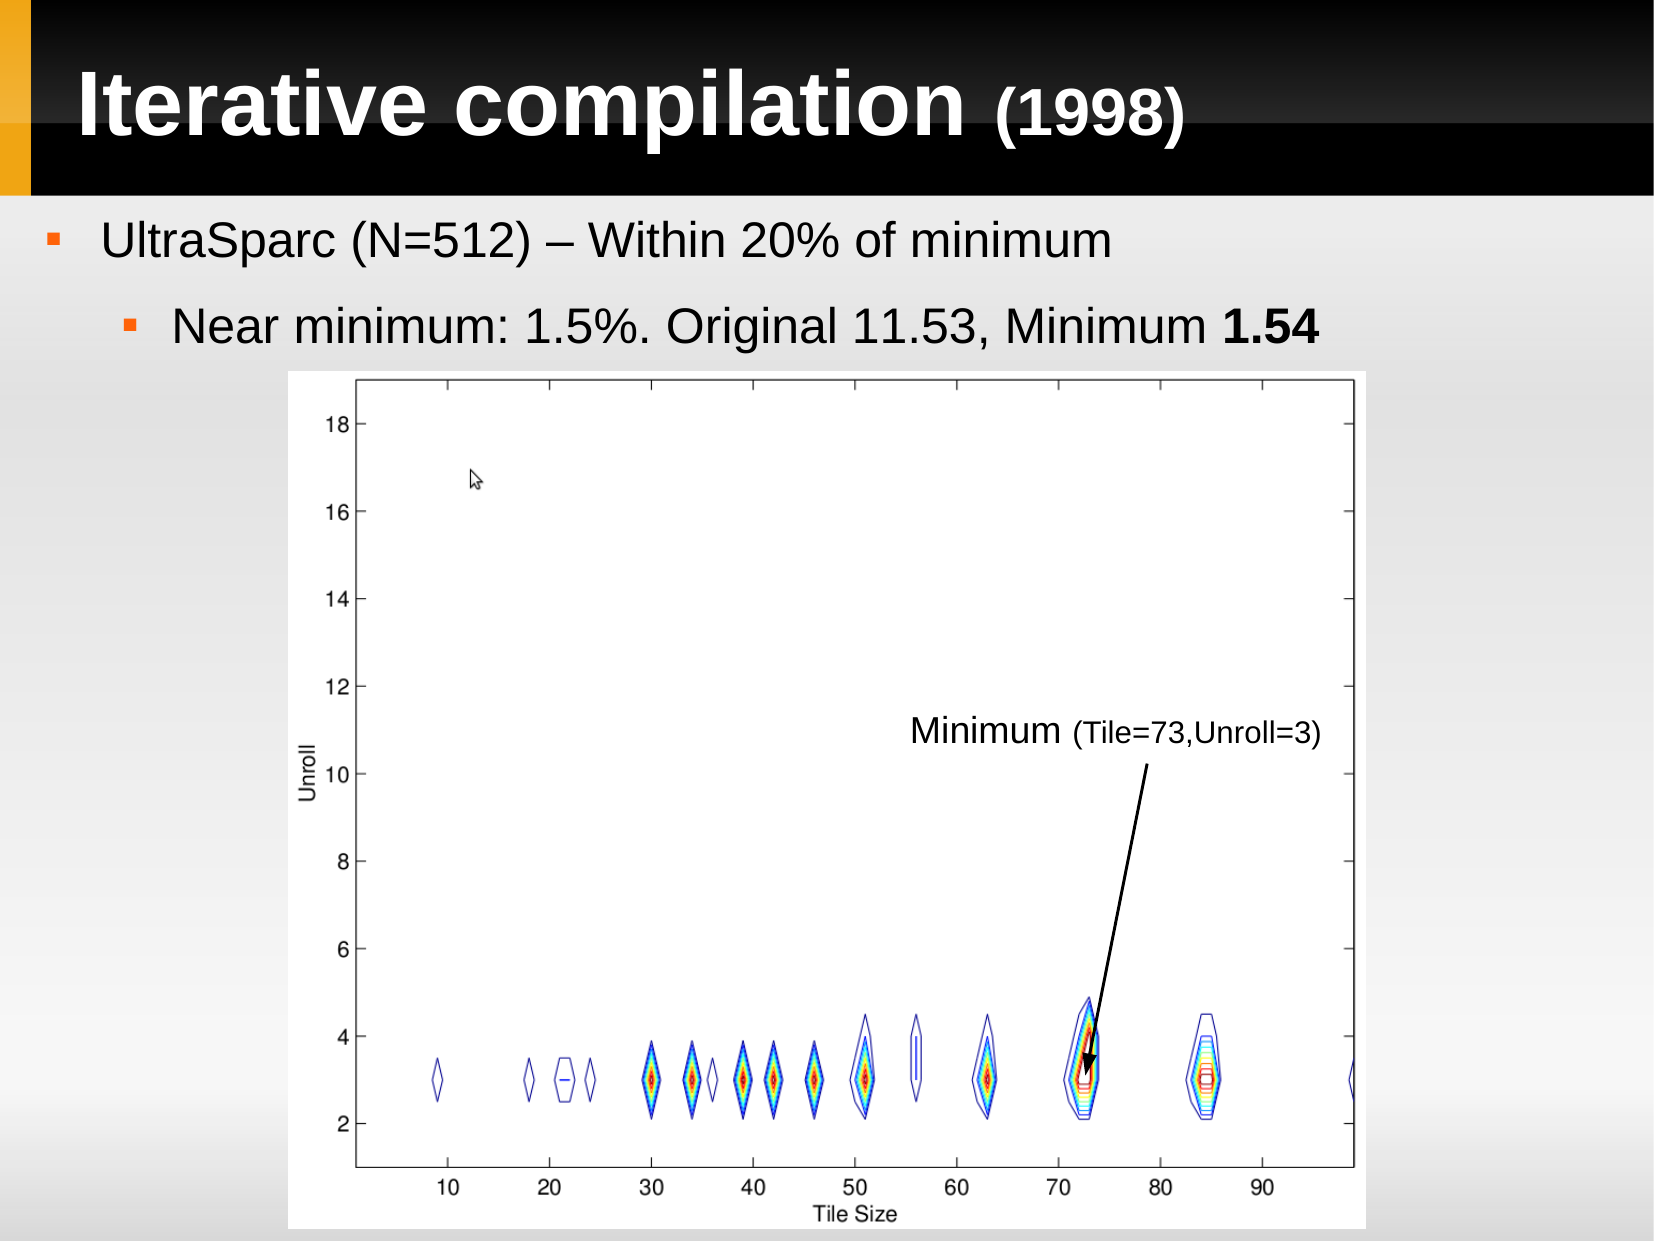

# Iterative compilation (1998)
UltraSparc (N=512) – Within 20% of minimum
Near minimum: 1.5%. Original 11.53, Minimum 1.54
Minimum (Tile=73,Unroll=3)